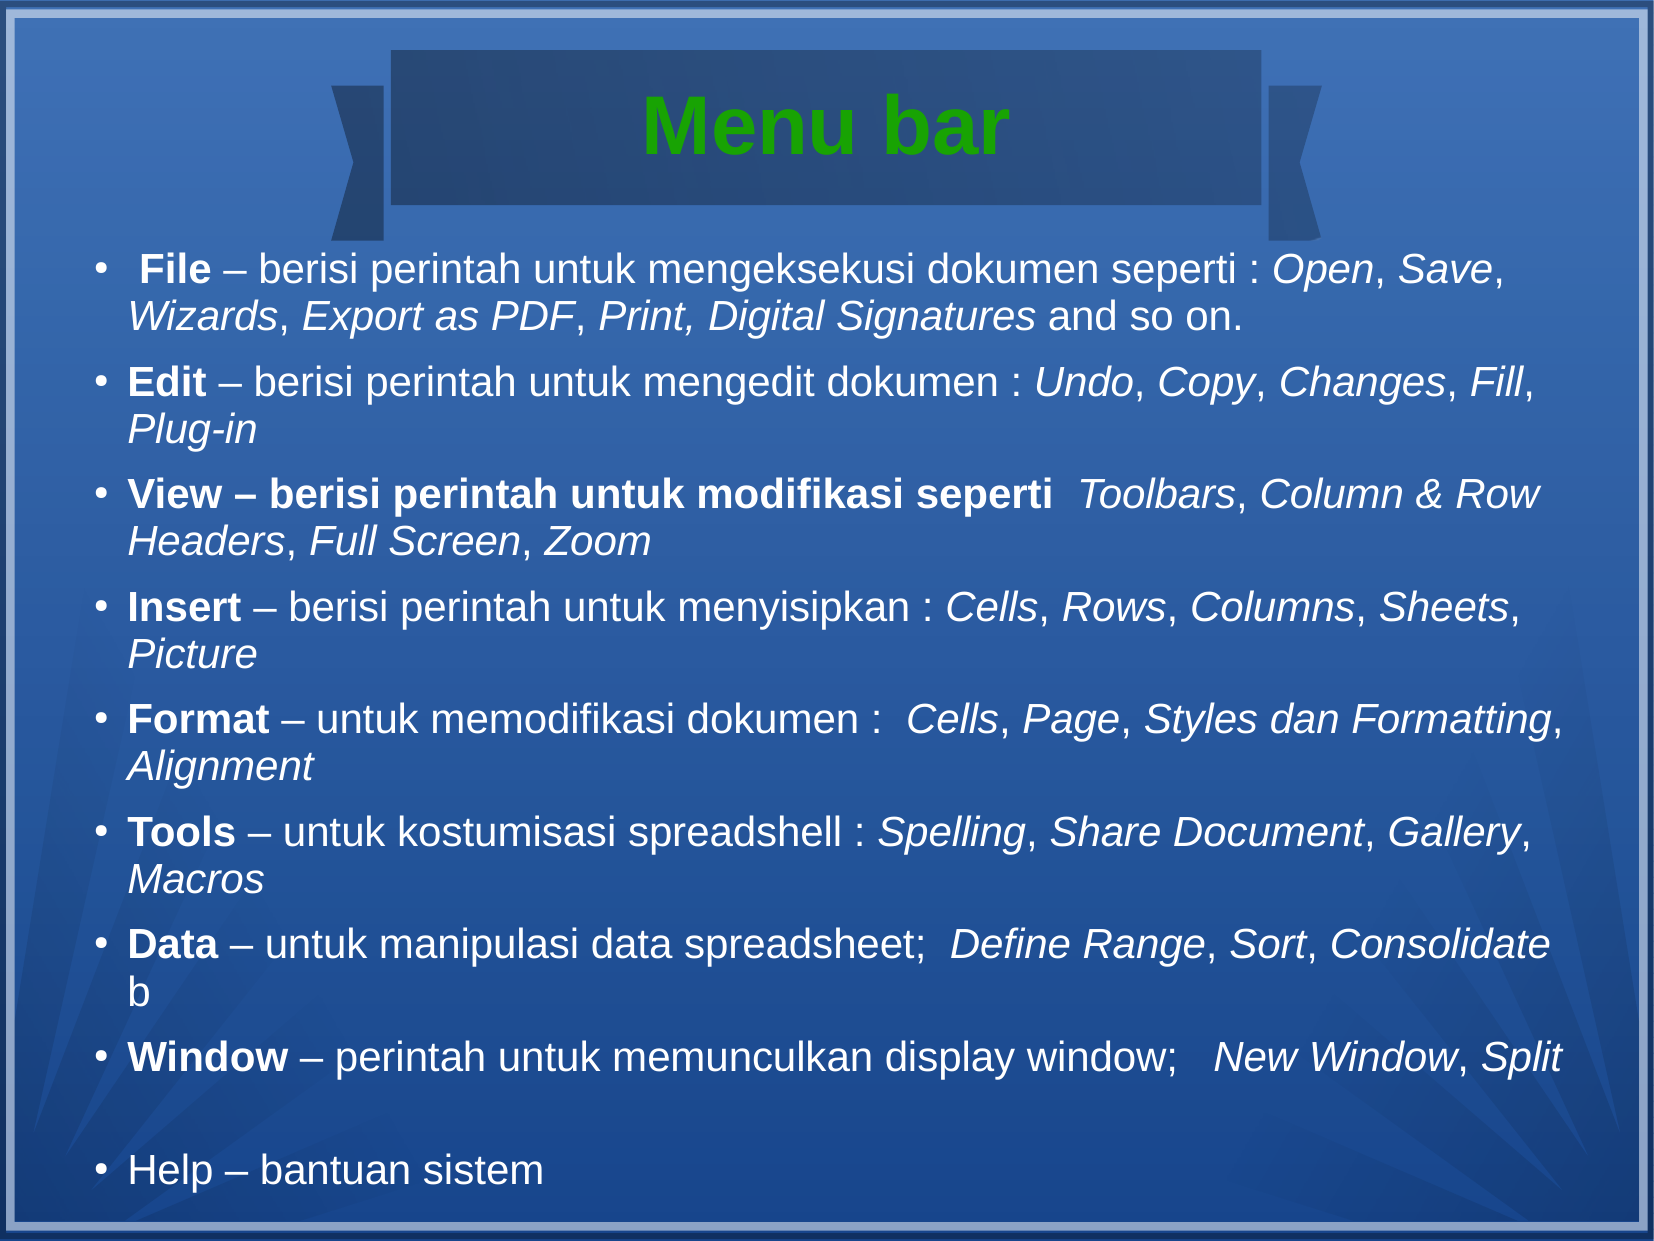

# Menu bar
 File – berisi perintah untuk mengeksekusi dokumen seperti : Open, Save, Wizards, Export as PDF, Print, Digital Signatures and so on.
Edit – berisi perintah untuk mengedit dokumen : Undo, Copy, Changes, Fill, Plug-in
View – berisi perintah untuk modifikasi seperti Toolbars, Column & Row Headers, Full Screen, Zoom
Insert – berisi perintah untuk menyisipkan : Cells, Rows, Columns, Sheets, Picture
Format – untuk memodifikasi dokumen : Cells, Page, Styles dan Formatting, Alignment
Tools – untuk kostumisasi spreadshell : Spelling, Share Document, Gallery, Macros
Data – untuk manipulasi data spreadsheet; Define Range, Sort, Consolidate b
Window – perintah untuk memunculkan display window; New Window, Split
Help – bantuan sistem